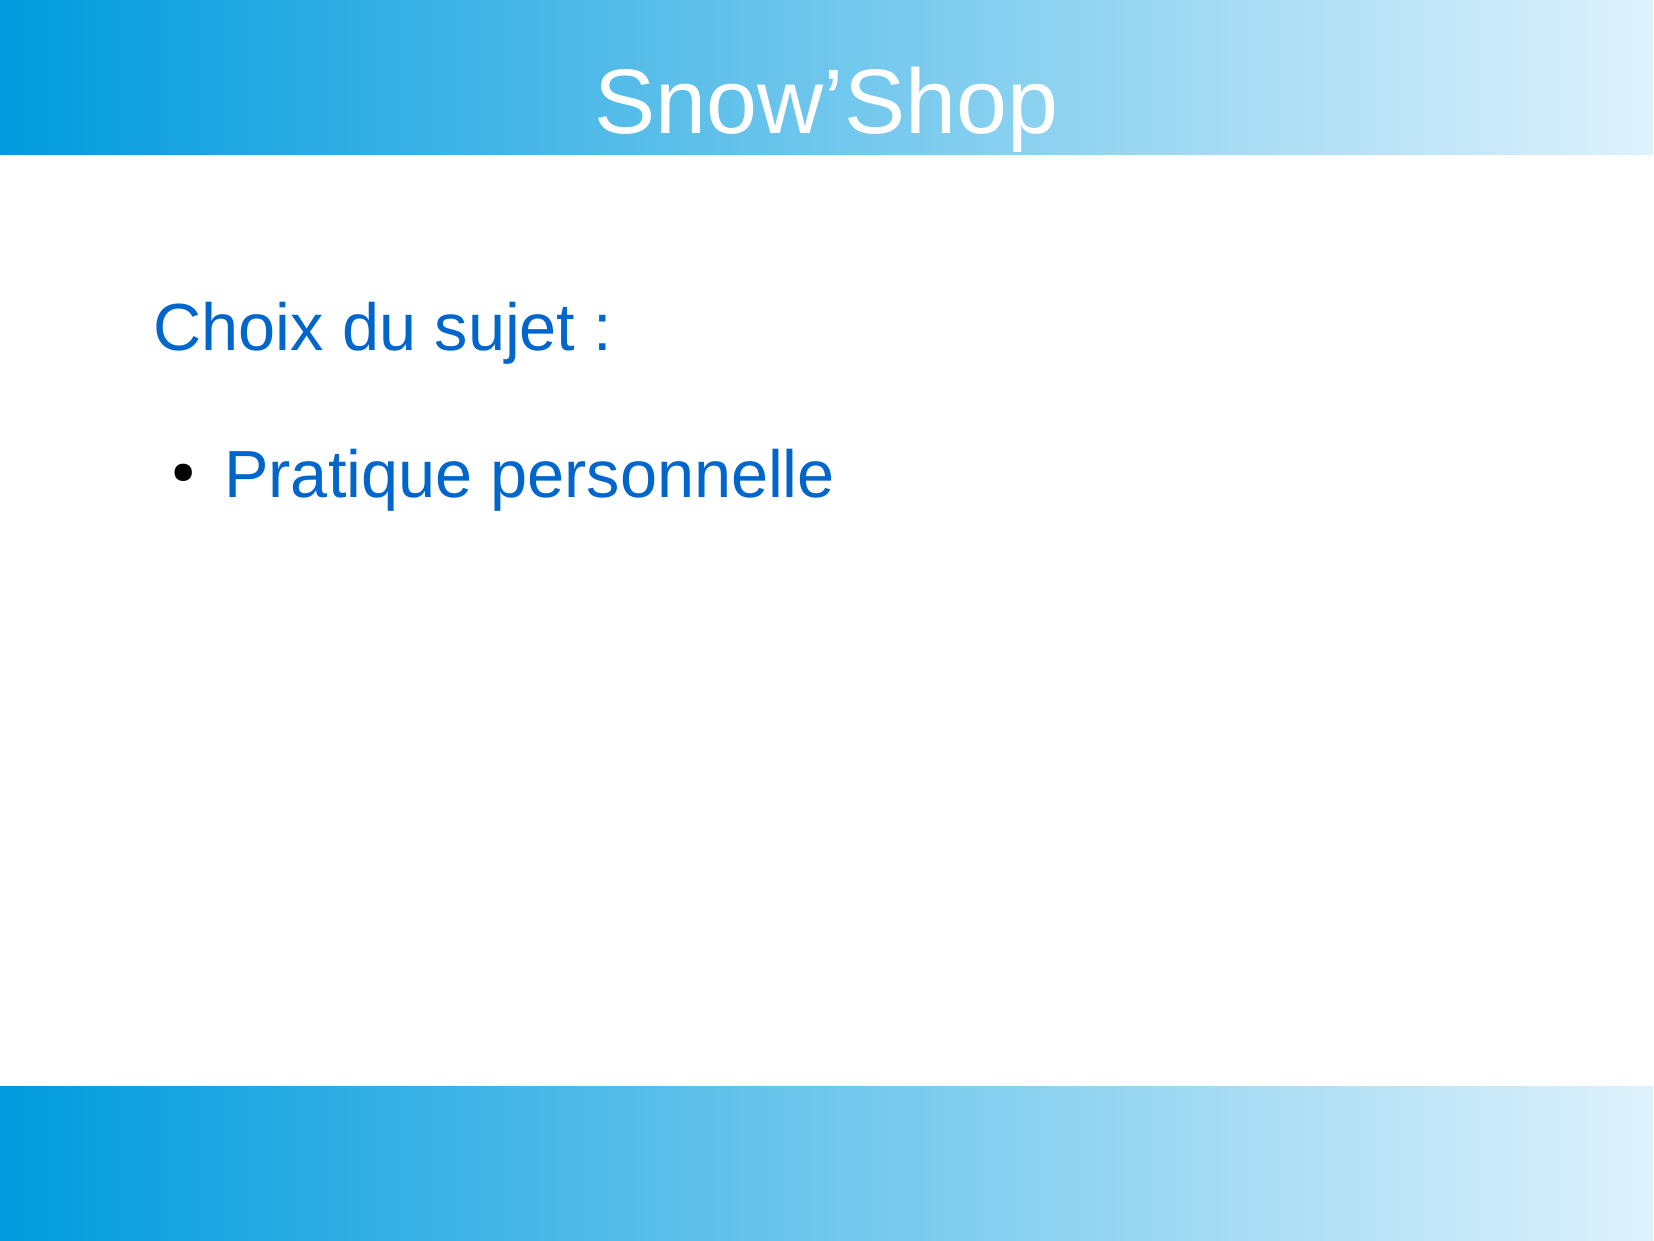

# Snow’Shop
Choix du sujet :
Pratique personnelle